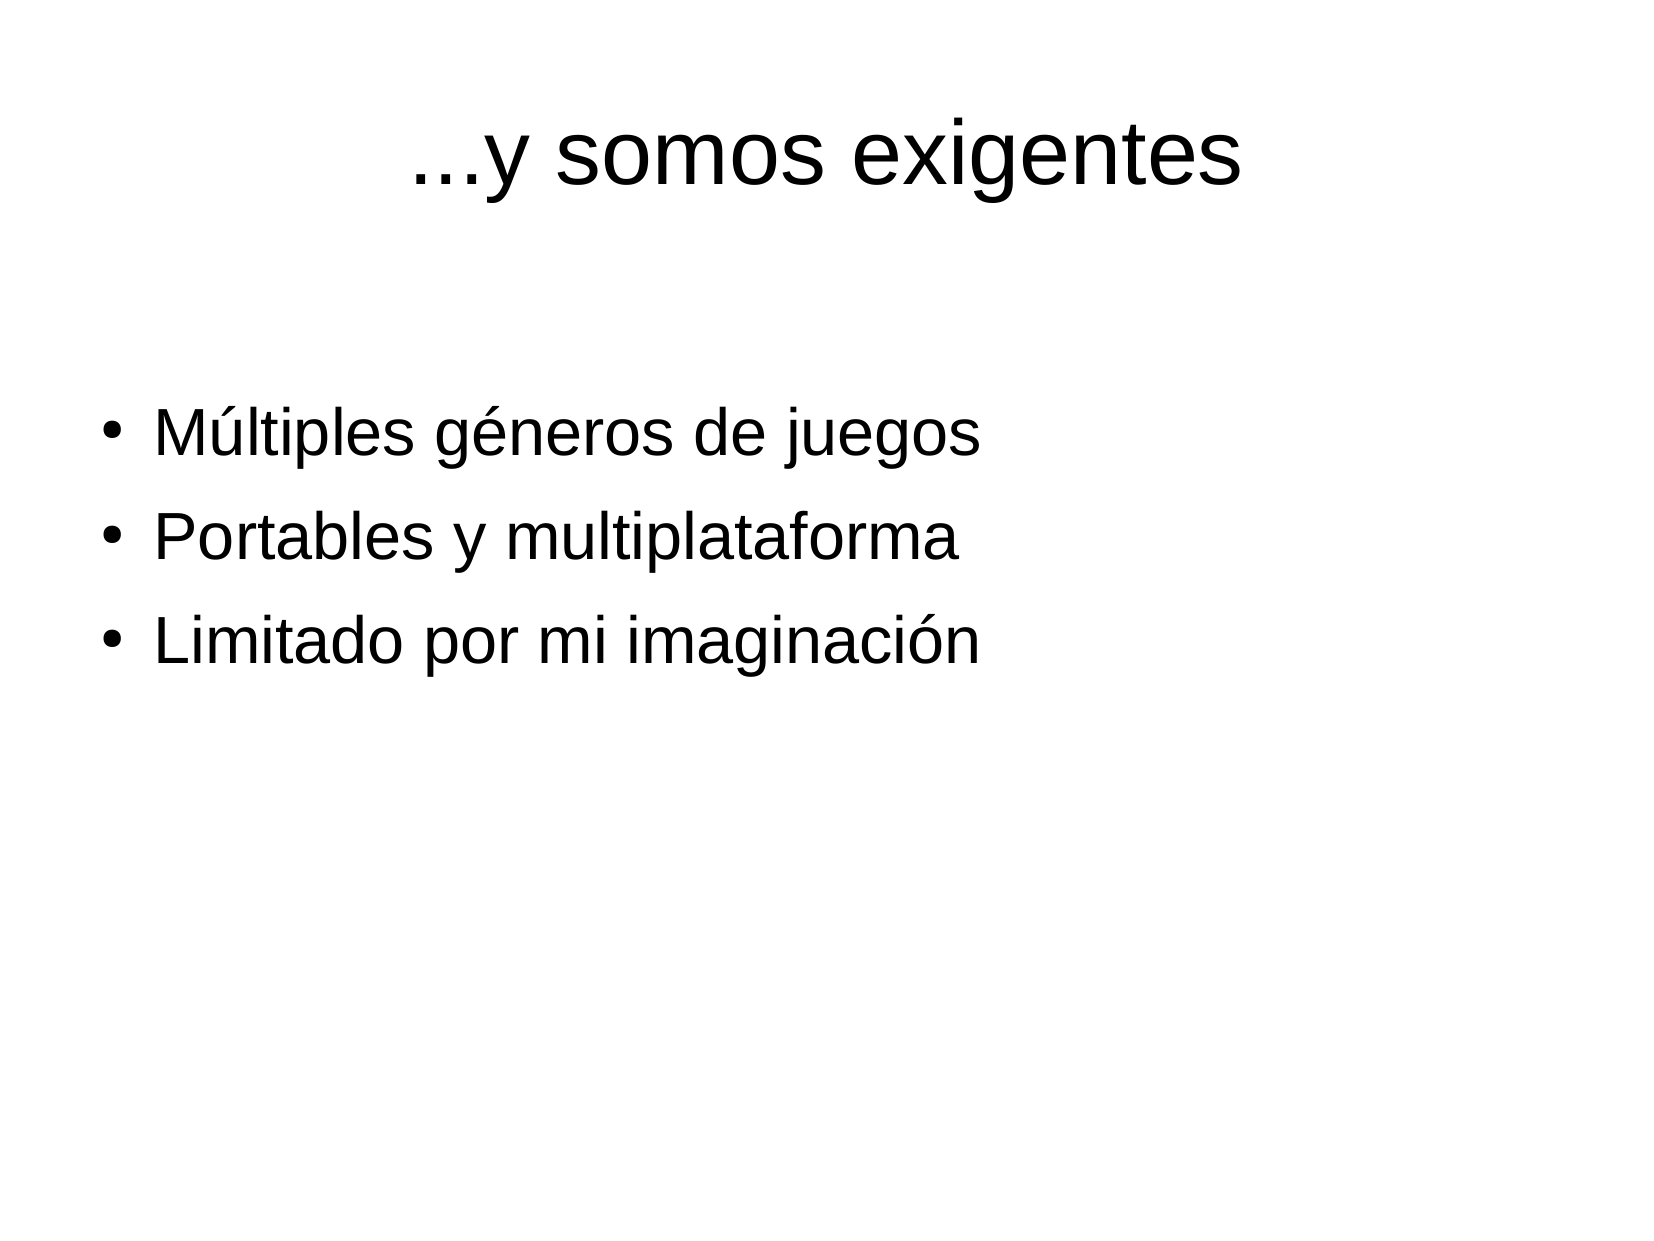

# ...y somos exigentes
Múltiples géneros de juegos
Portables y multiplataforma
Limitado por mi imaginación